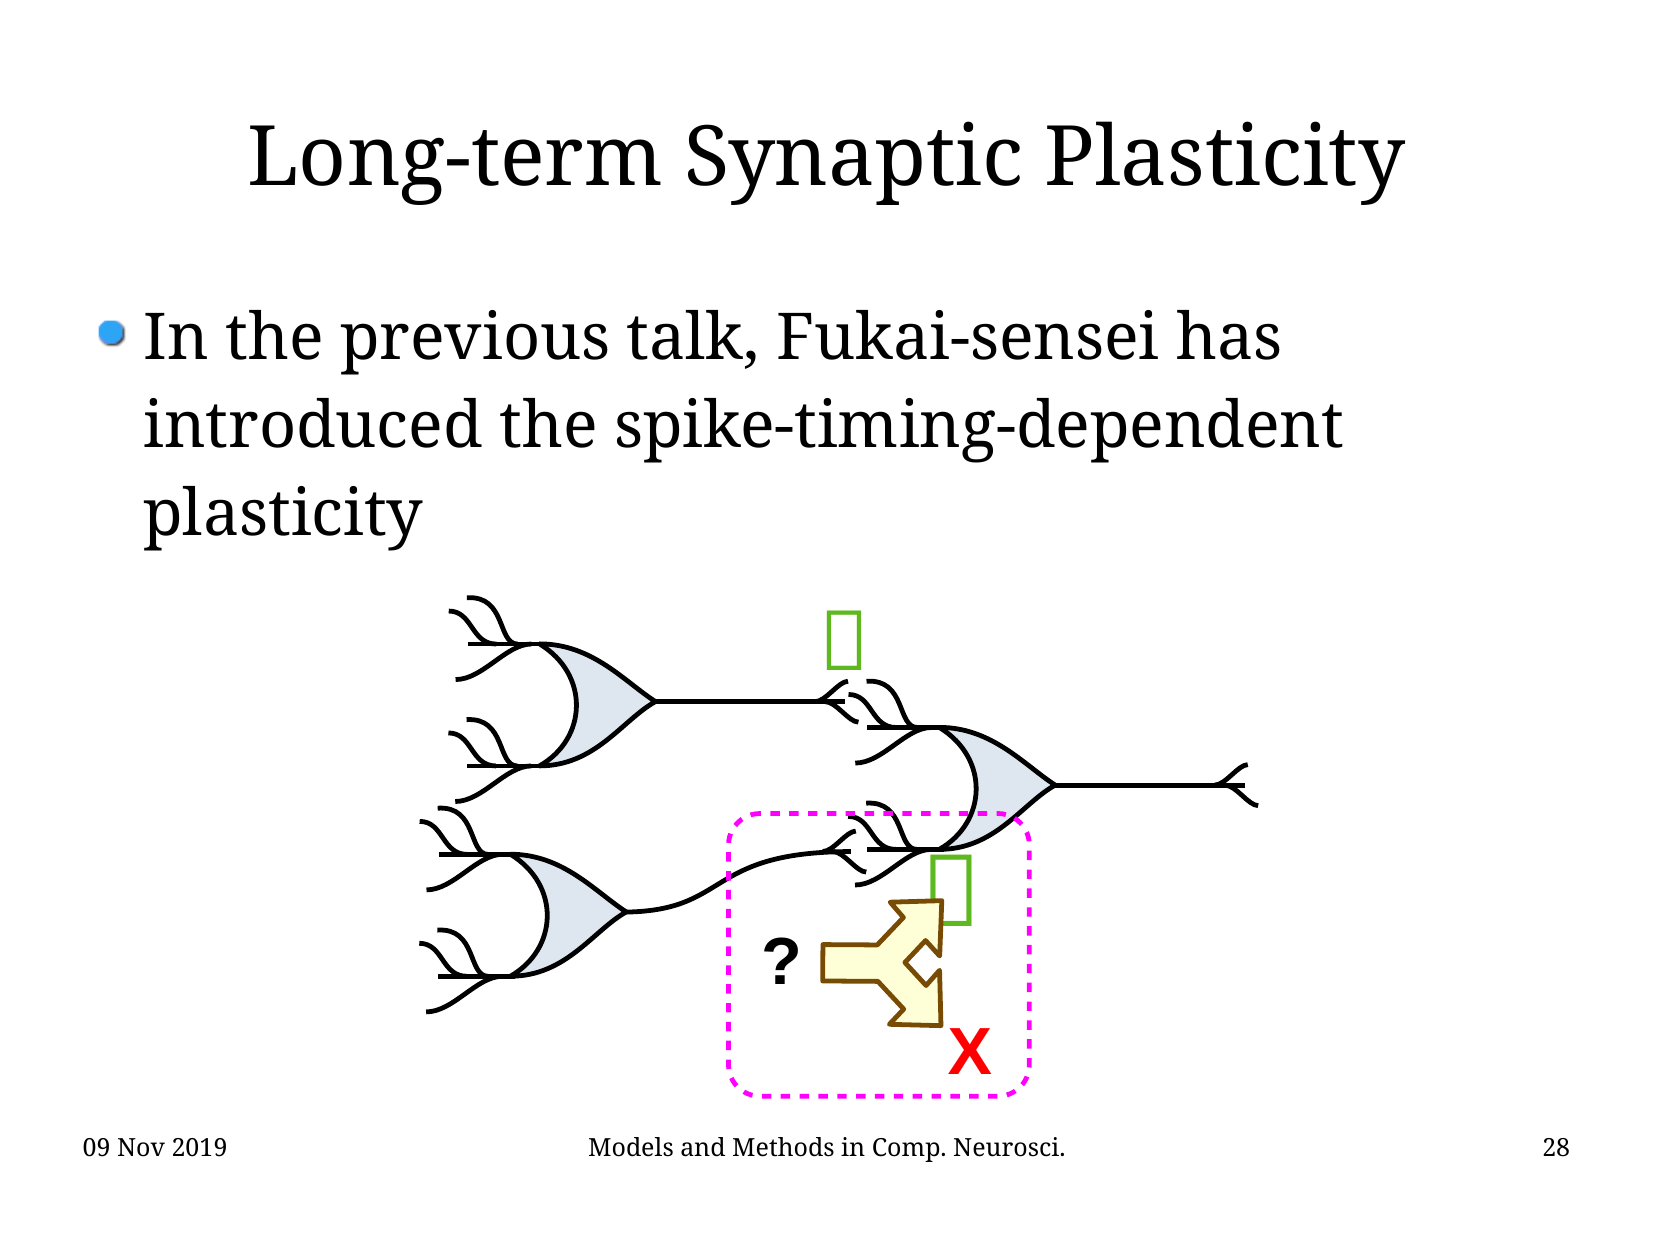

# Long-term Synaptic Plasticity
In the previous talk, Fukai-sensei has introduced the spike-timing-dependent plasticity


?
X
09 Nov 2019
Models and Methods in Comp. Neurosci.
28